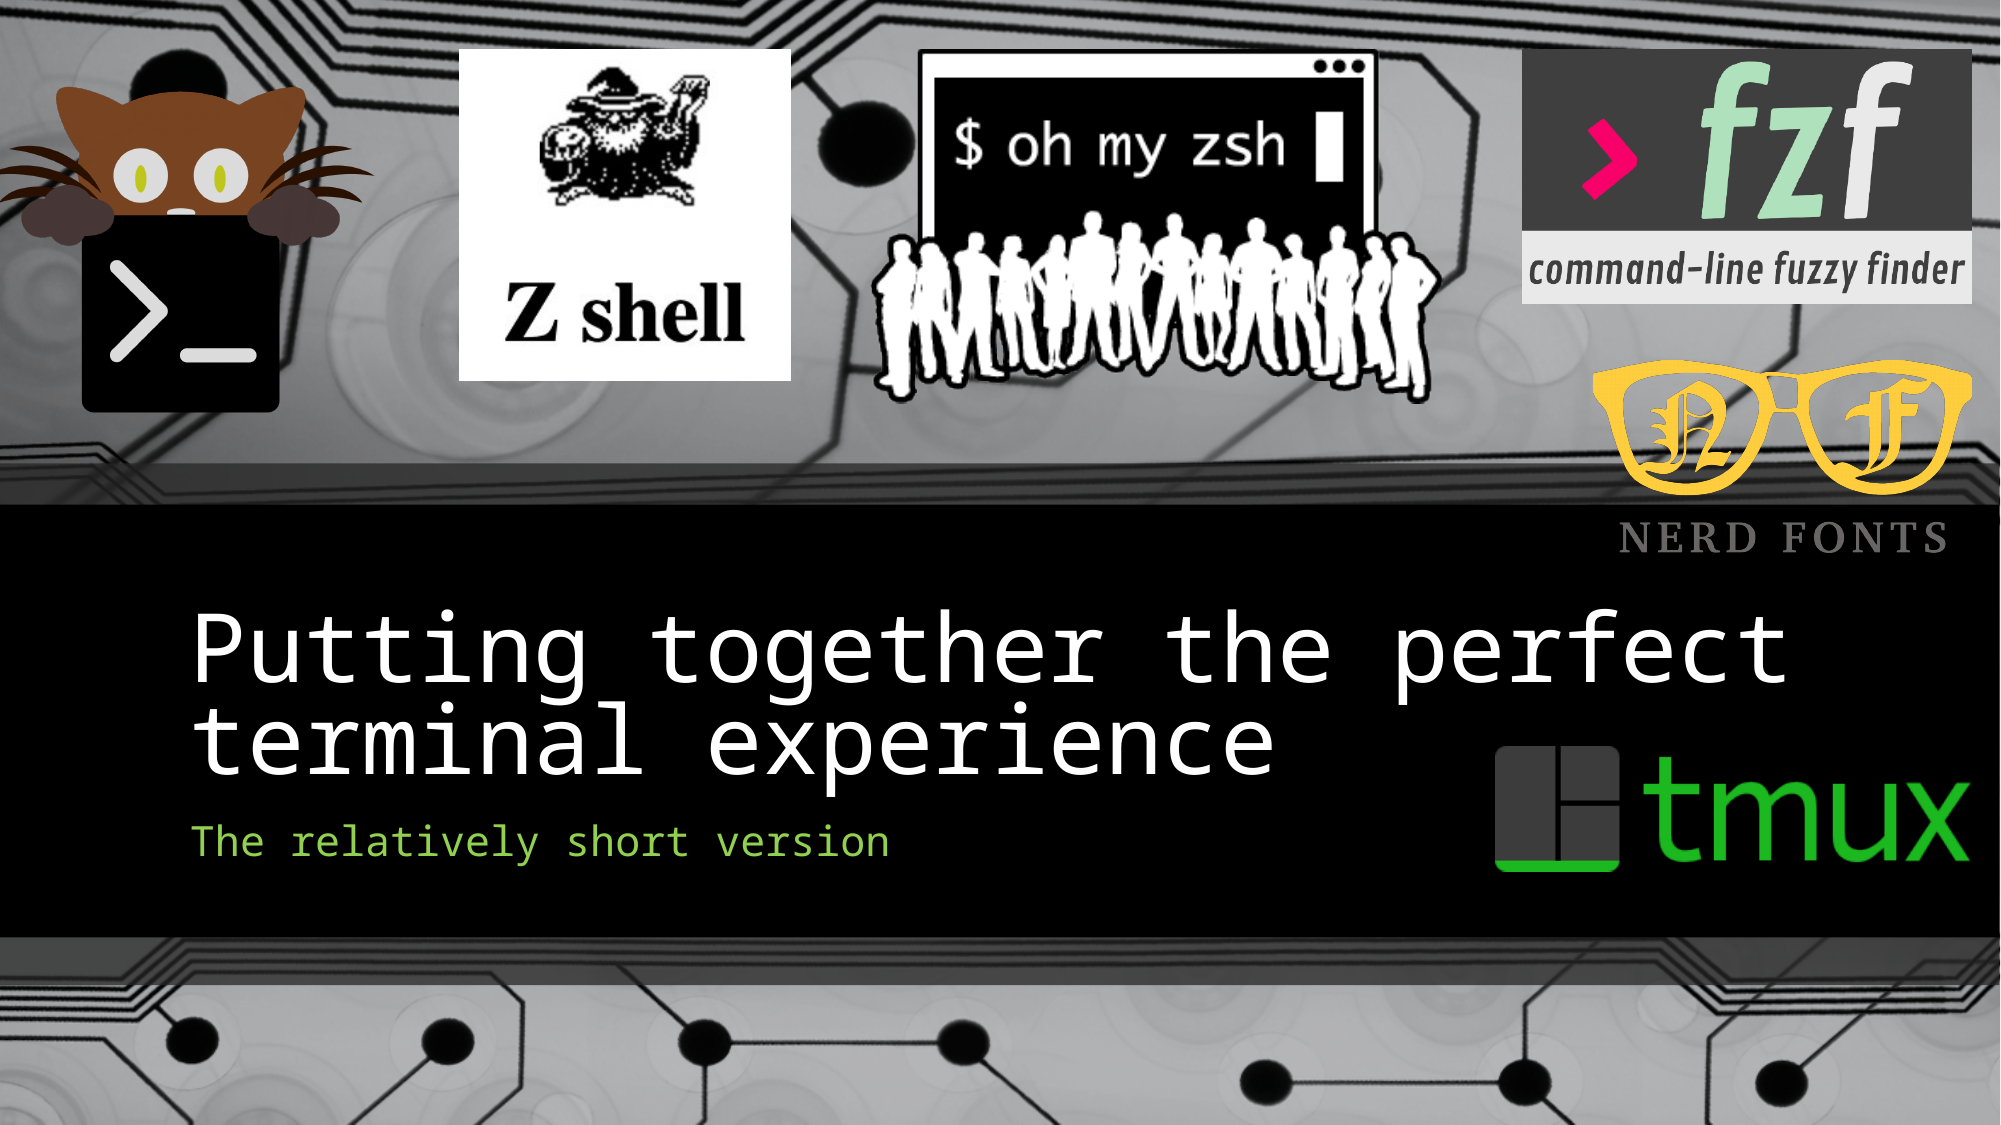

# Putting together the perfect terminal experience
The relatively short version